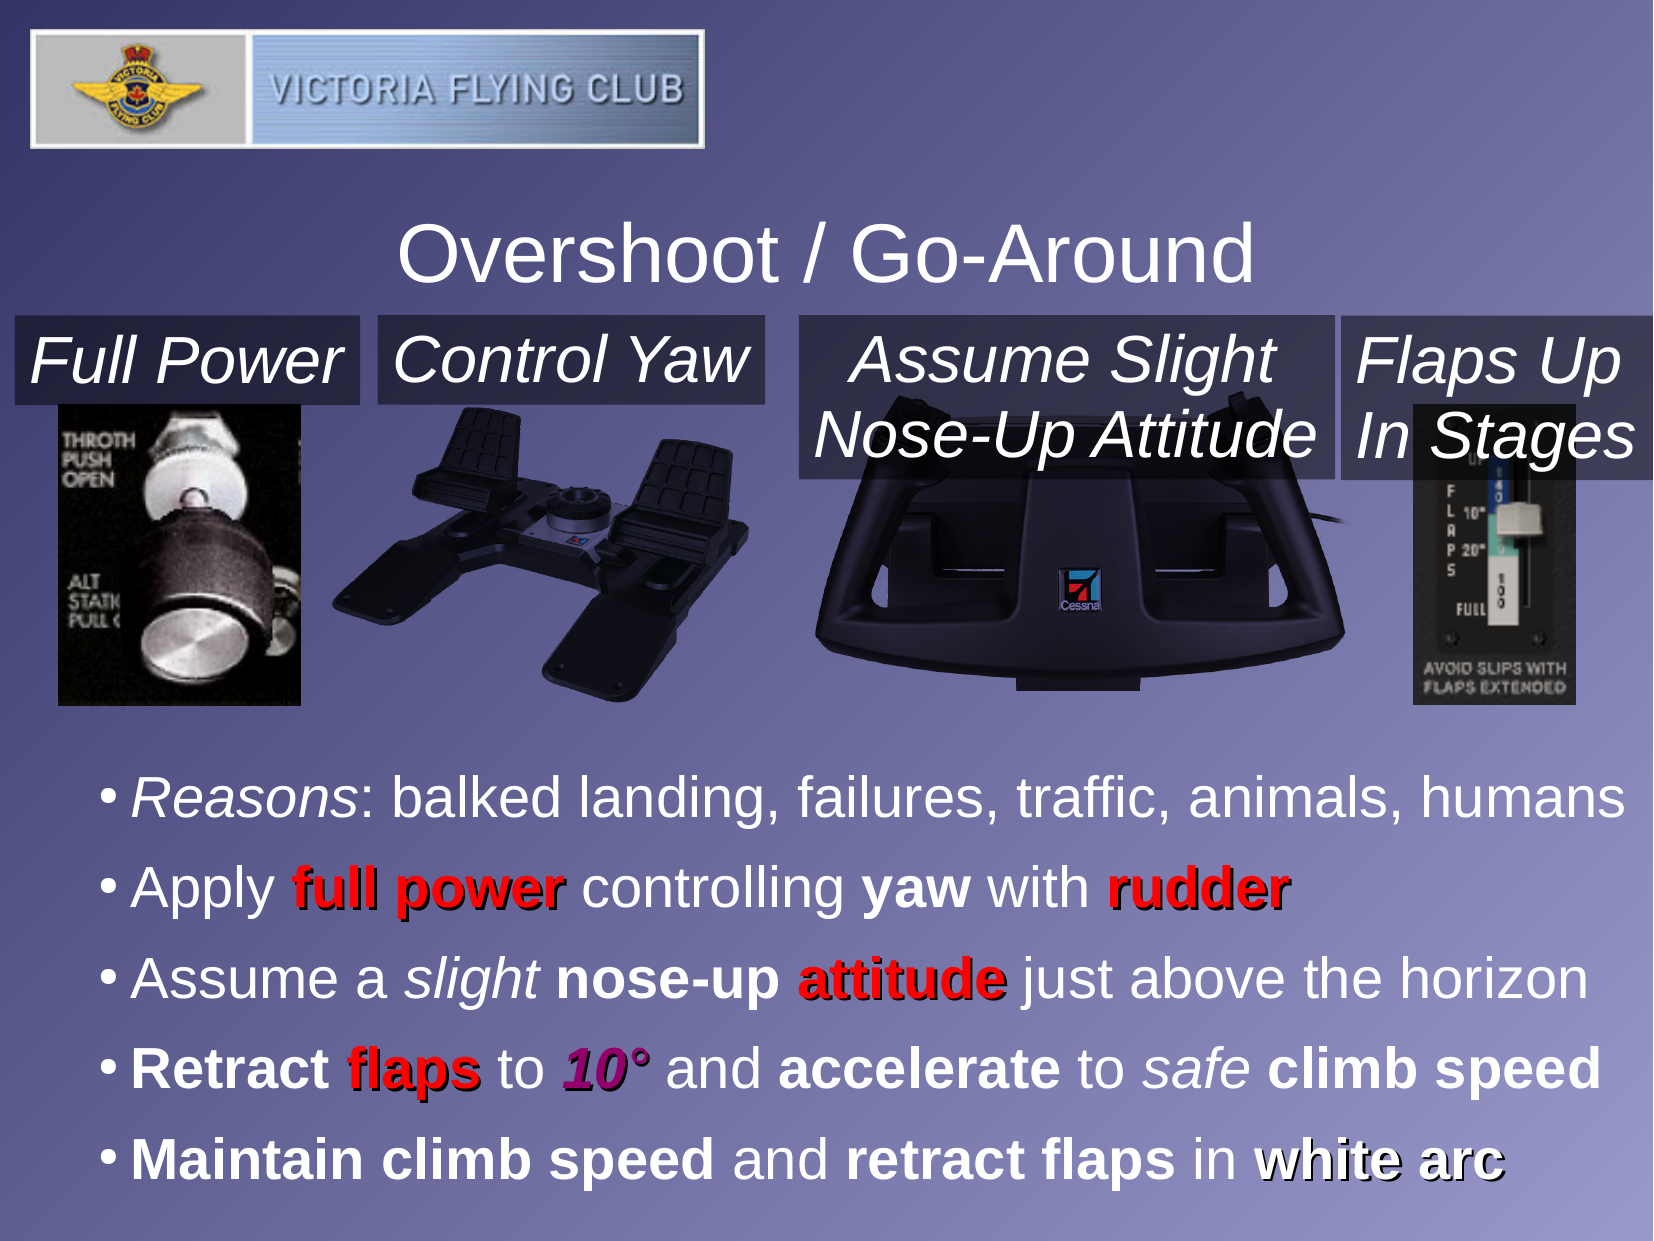

# Overshoot / Go-Around
Control Yaw
 Assume Slight
Nose-Up Attitude
Full Power
Flaps Up
In Stages
Reasons: balked landing, failures, traffic, animals, humans
Apply full power controlling yaw with rudder
Assume a slight nose-up attitude just above the horizon
Retract flaps to 10° and accelerate to safe climb speed
Maintain climb speed and retract flaps in white arc